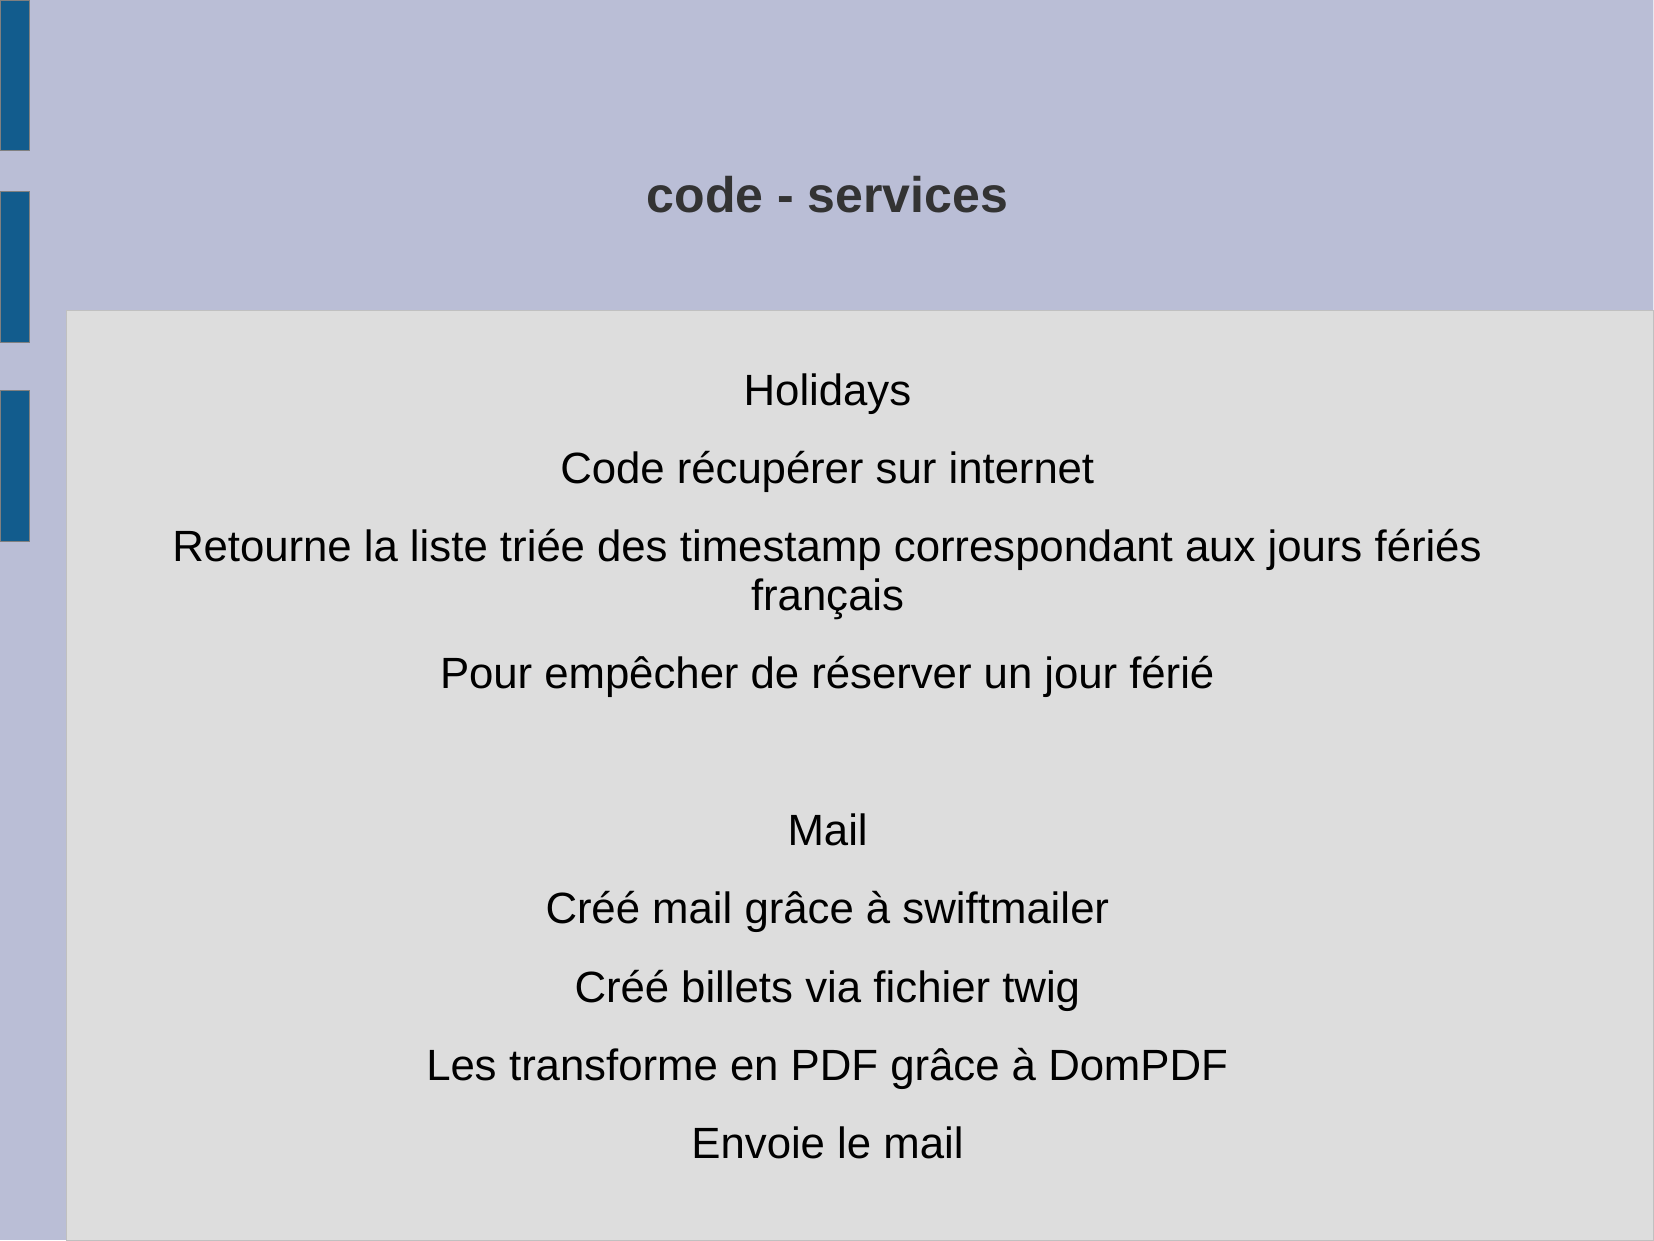

# code - services
Holidays
Code récupérer sur internet
Retourne la liste triée des timestamp correspondant aux jours fériés français
Pour empêcher de réserver un jour férié
Mail
Créé mail grâce à swiftmailer
Créé billets via fichier twig
Les transforme en PDF grâce à DomPDF
Envoie le mail